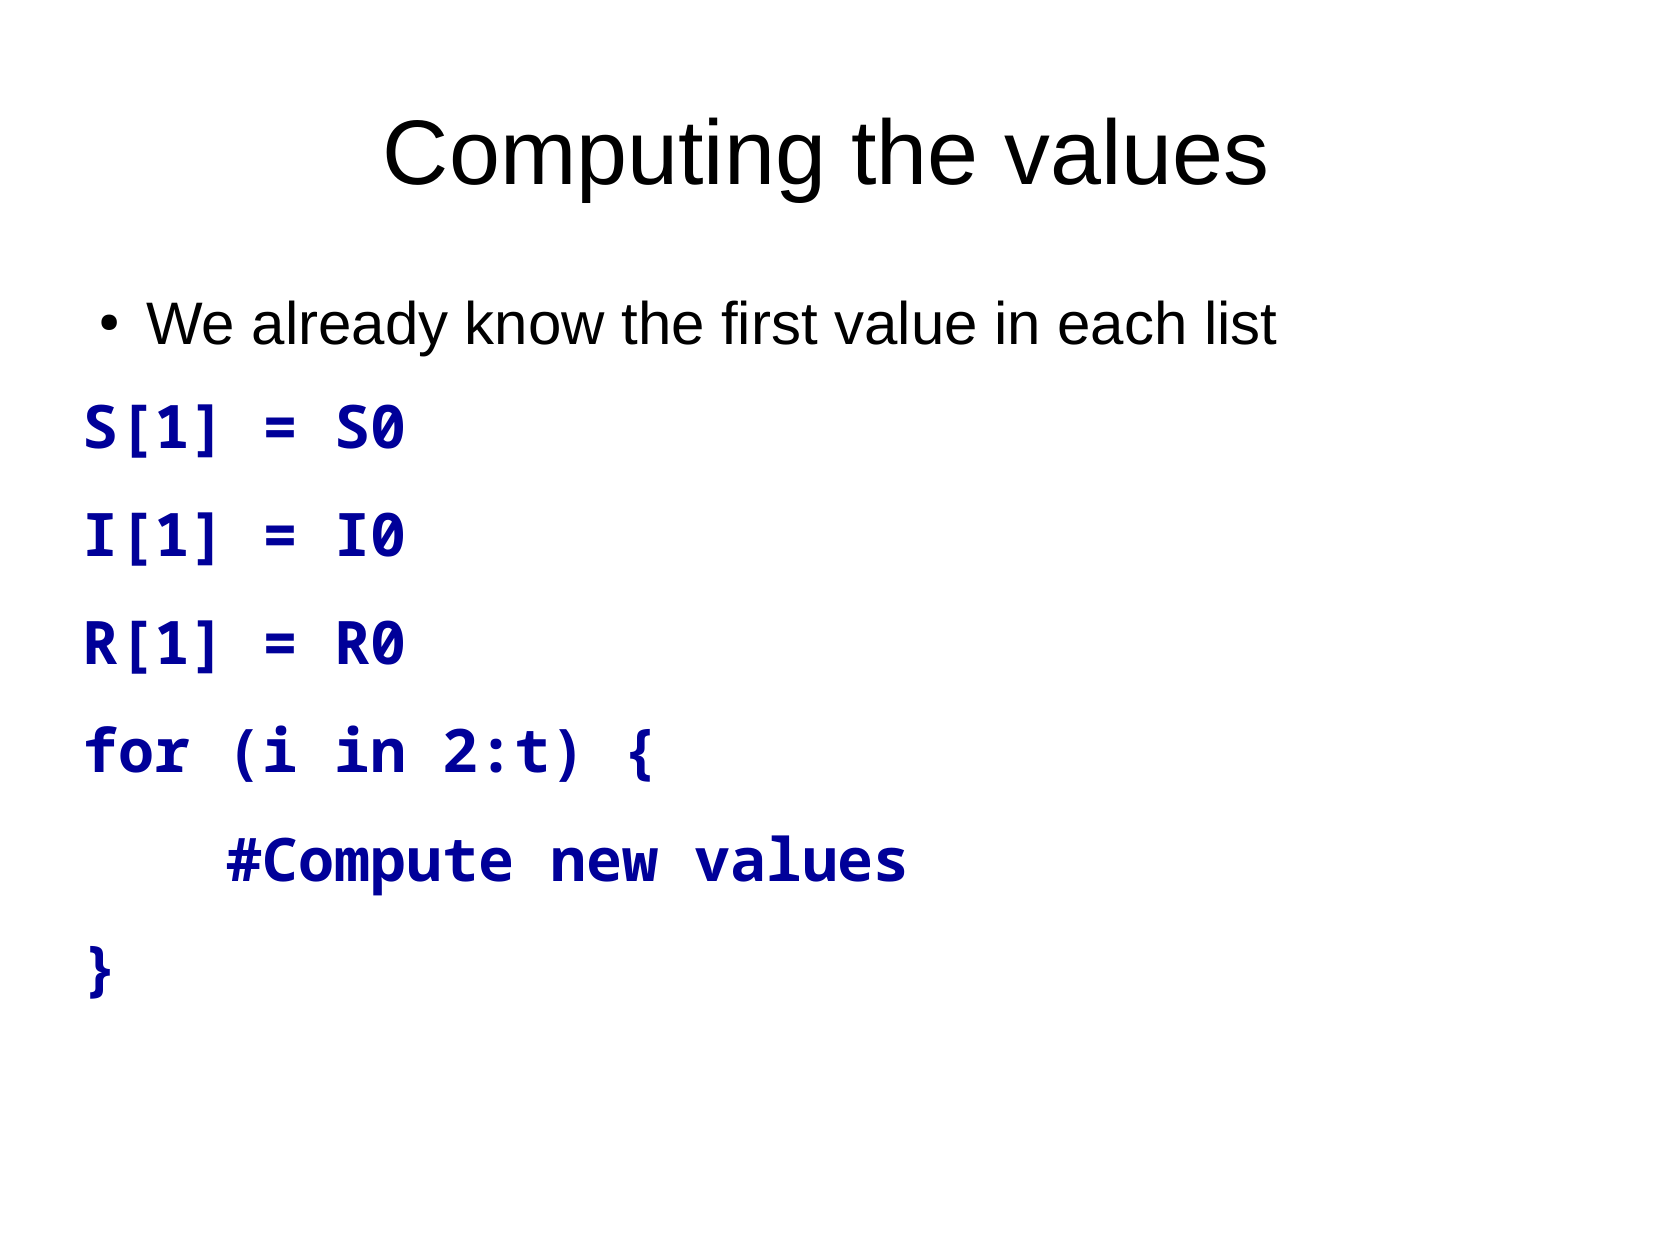

# Computing the values
We already know the first value in each list
S[1] = S0
I[1] = I0
R[1] = R0
for (i in 2:t) {
 #Compute new values
}